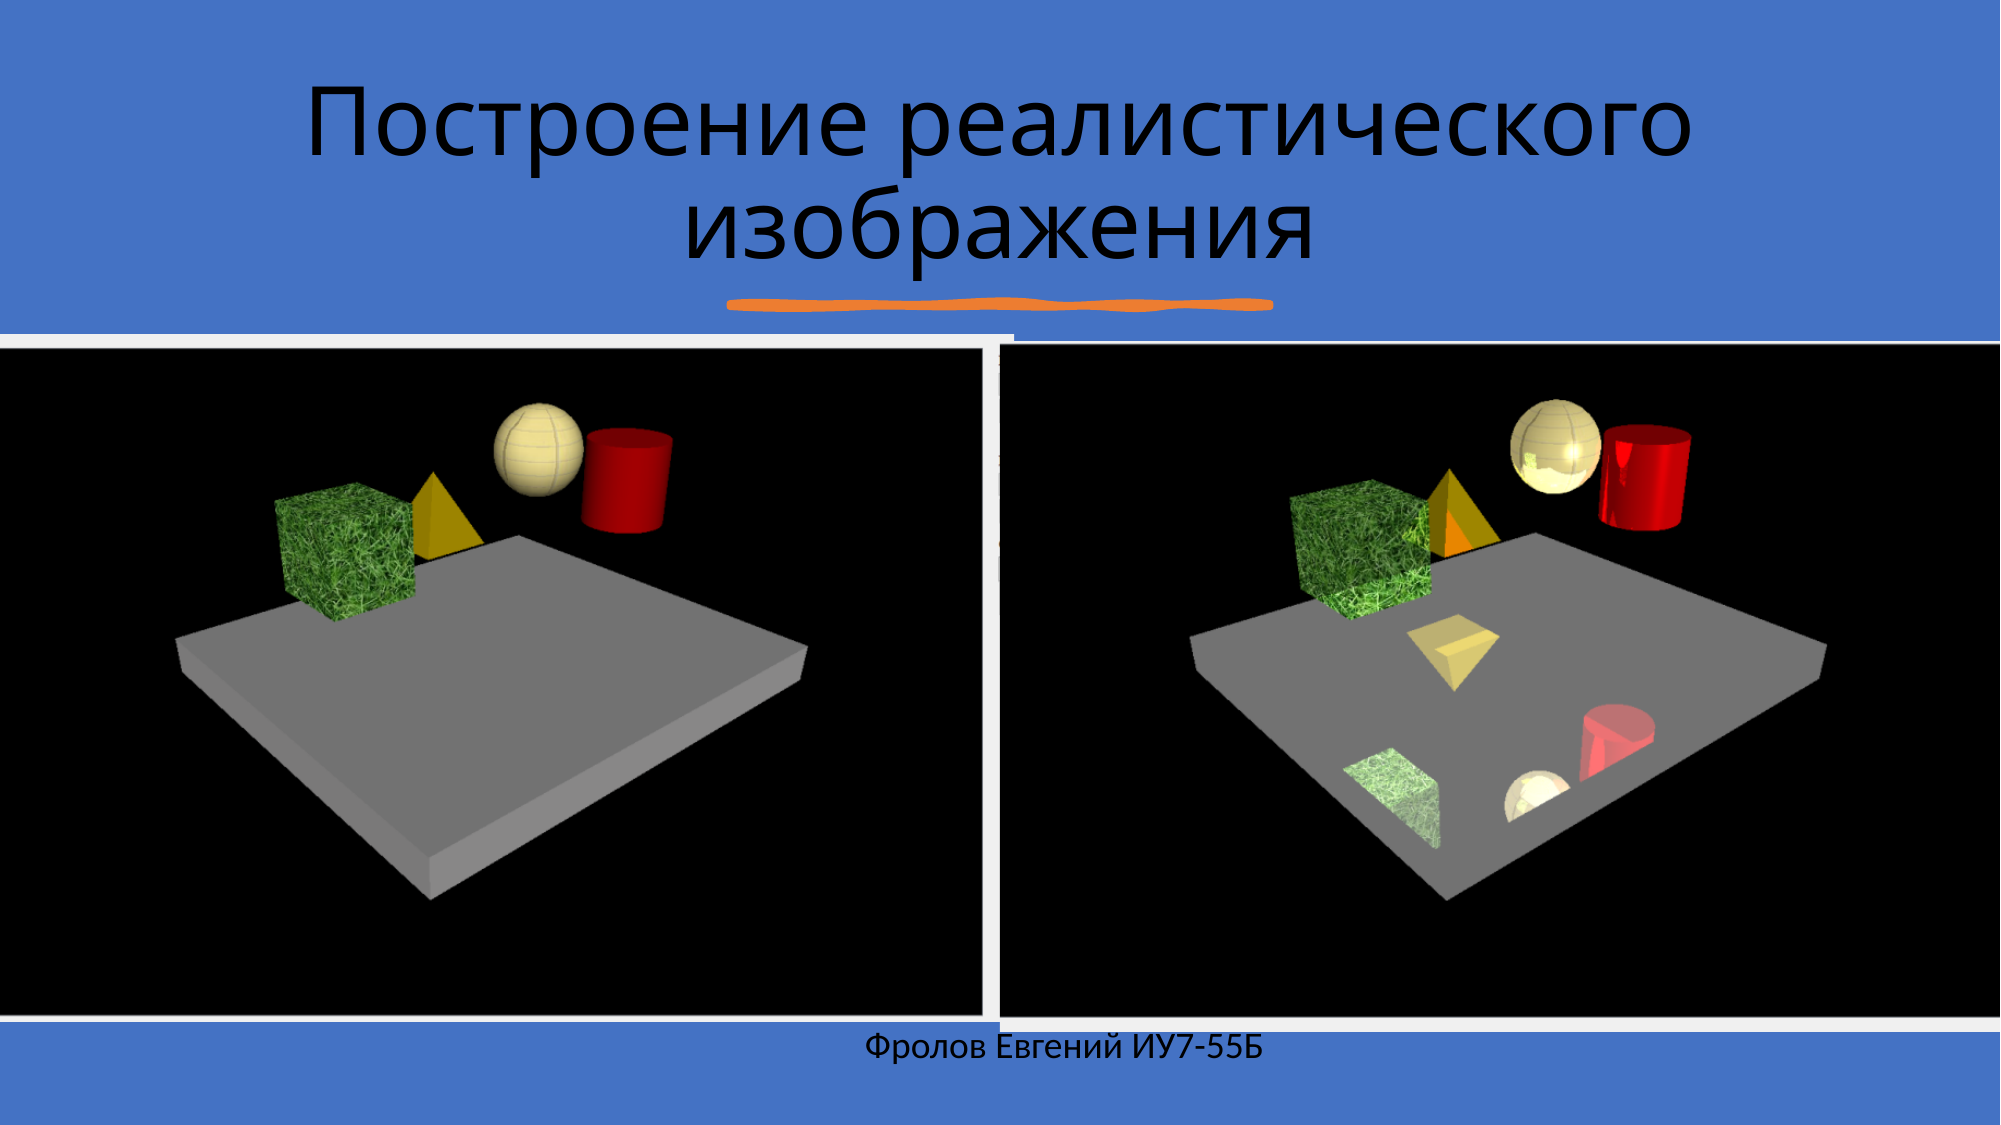

# Построение реалистического изображения
                                                                                                    Фролов Евгений ИУ7-55Б